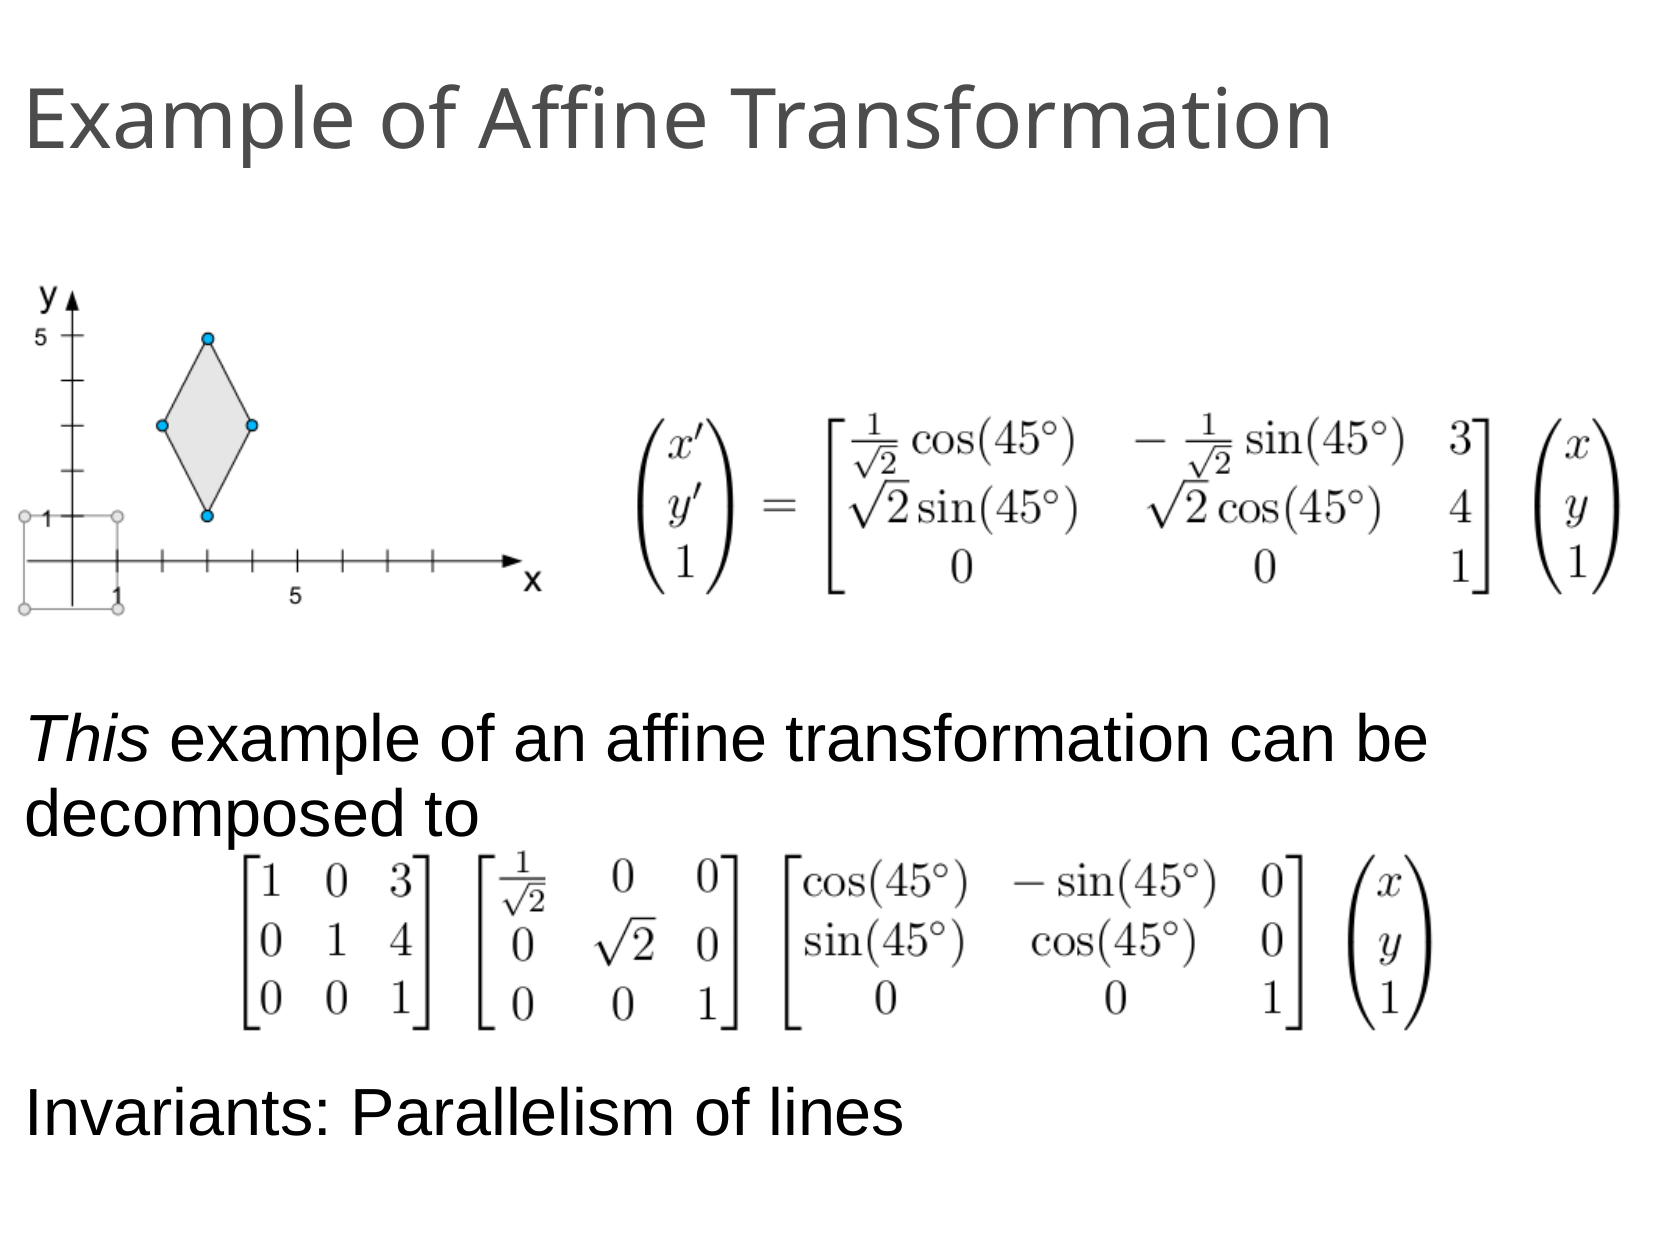

# Example of Affine Transformation
This example of an affine transformation can be decomposed to
Invariants: Parallelism of lines